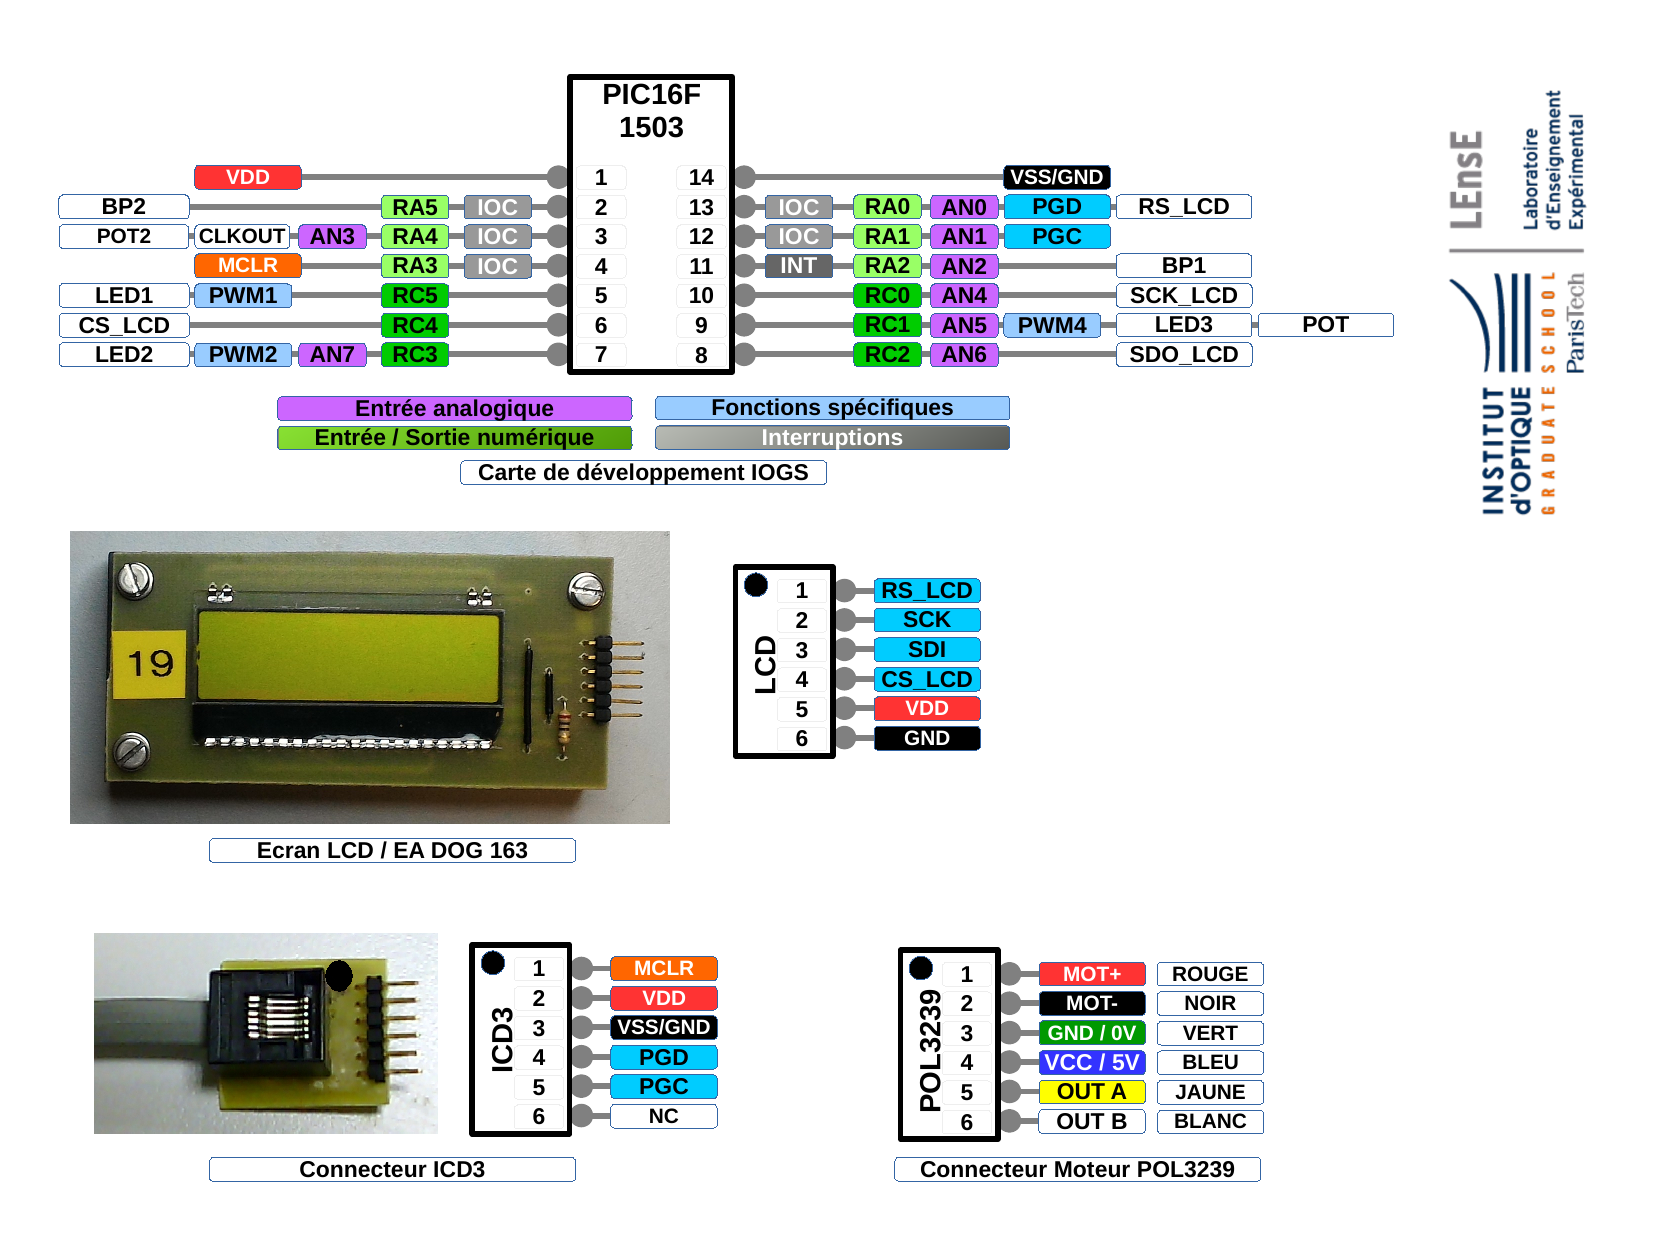

PIC16F
1503
VSS/GND
VDD
1
14
BP2
RA0
RS_LCD
PGD
RA5
2
IOC
IOC
13
AN0
PGC
RA1
POT2
CLKOUT
IOC
RA4
IOC
3
AN1
AN3
12
MCLR
BP1
RA2
RA3
INT
INT
IOC
IOC
AN2
4
11
LED1
RS_LCD
SCK_LCD
RC0
RC5
PWM1
PWM1
AN4
5
10
LED3
POT
CS_LCD
RC1
RC4
PWM4
AN5
6
9
LED2
SDO_LCD
SDO_LCD
RC2
RC3
PWM2
AN7
AN6
7
8
Fonctions spécifiques
Entrée analogique
Interruptions
Entrée / Sortie numérique
Carte de développement IOGS
RS_LCD
1
SCK
2
SDI
LCD
3
CS_LCD
4
VDD
5
GND
6
Ecran LCD / EA DOG 163
MCLR
1
MOT+
ROUGE
1
VDD
2
MOT-
NOIR
2
VSS/GND
ICD3
3
GND / 0V
VERT
3
POL3239
PGD
4
VCC / 5V
BLEU
4
PGC
5
OUT A
JAUNE
5
NC
6
OUT B
BLANC
6
Connecteur ICD3
Connecteur Moteur POL3239